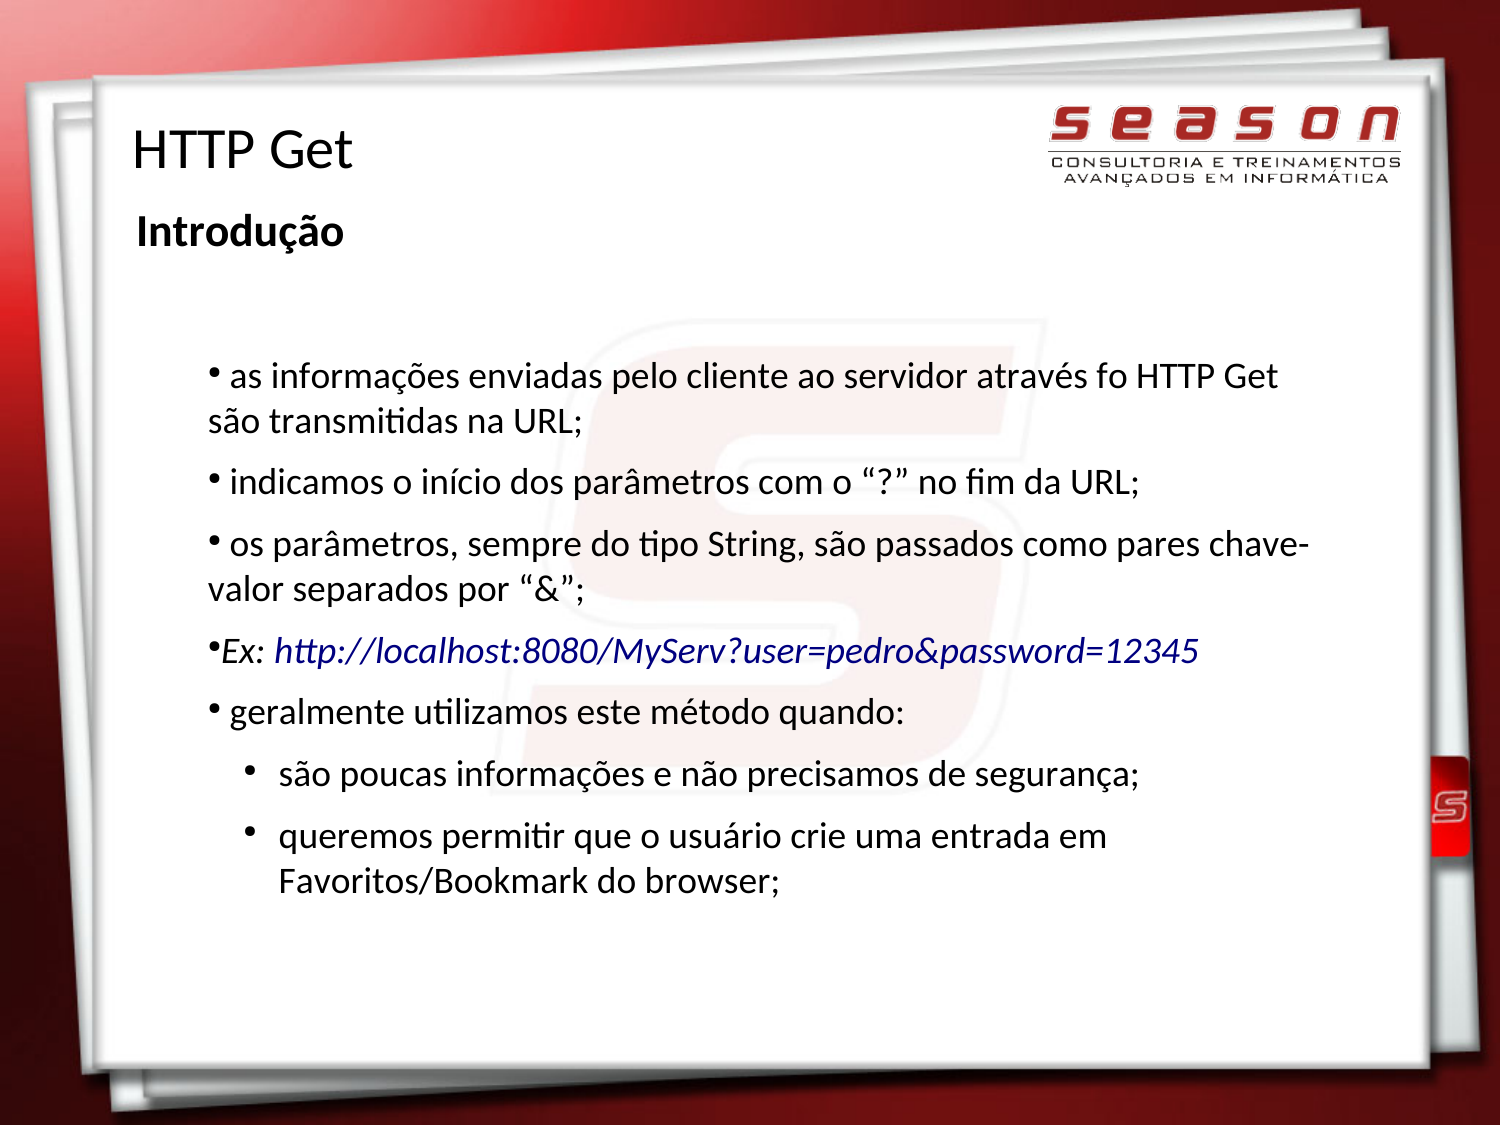

# HTTP Get
Introdução
 as informações enviadas pelo cliente ao servidor através fo HTTP Get são transmitidas na URL;
 indicamos o início dos parâmetros com o “?” no fim da URL;
 os parâmetros, sempre do tipo String, são passados como pares chave-valor separados por “&”;
Ex: http://localhost:8080/MyServ?user=pedro&password=12345
 geralmente utilizamos este método quando:
são poucas informações e não precisamos de segurança;
queremos permitir que o usuário crie uma entrada em Favoritos/Bookmark do browser;